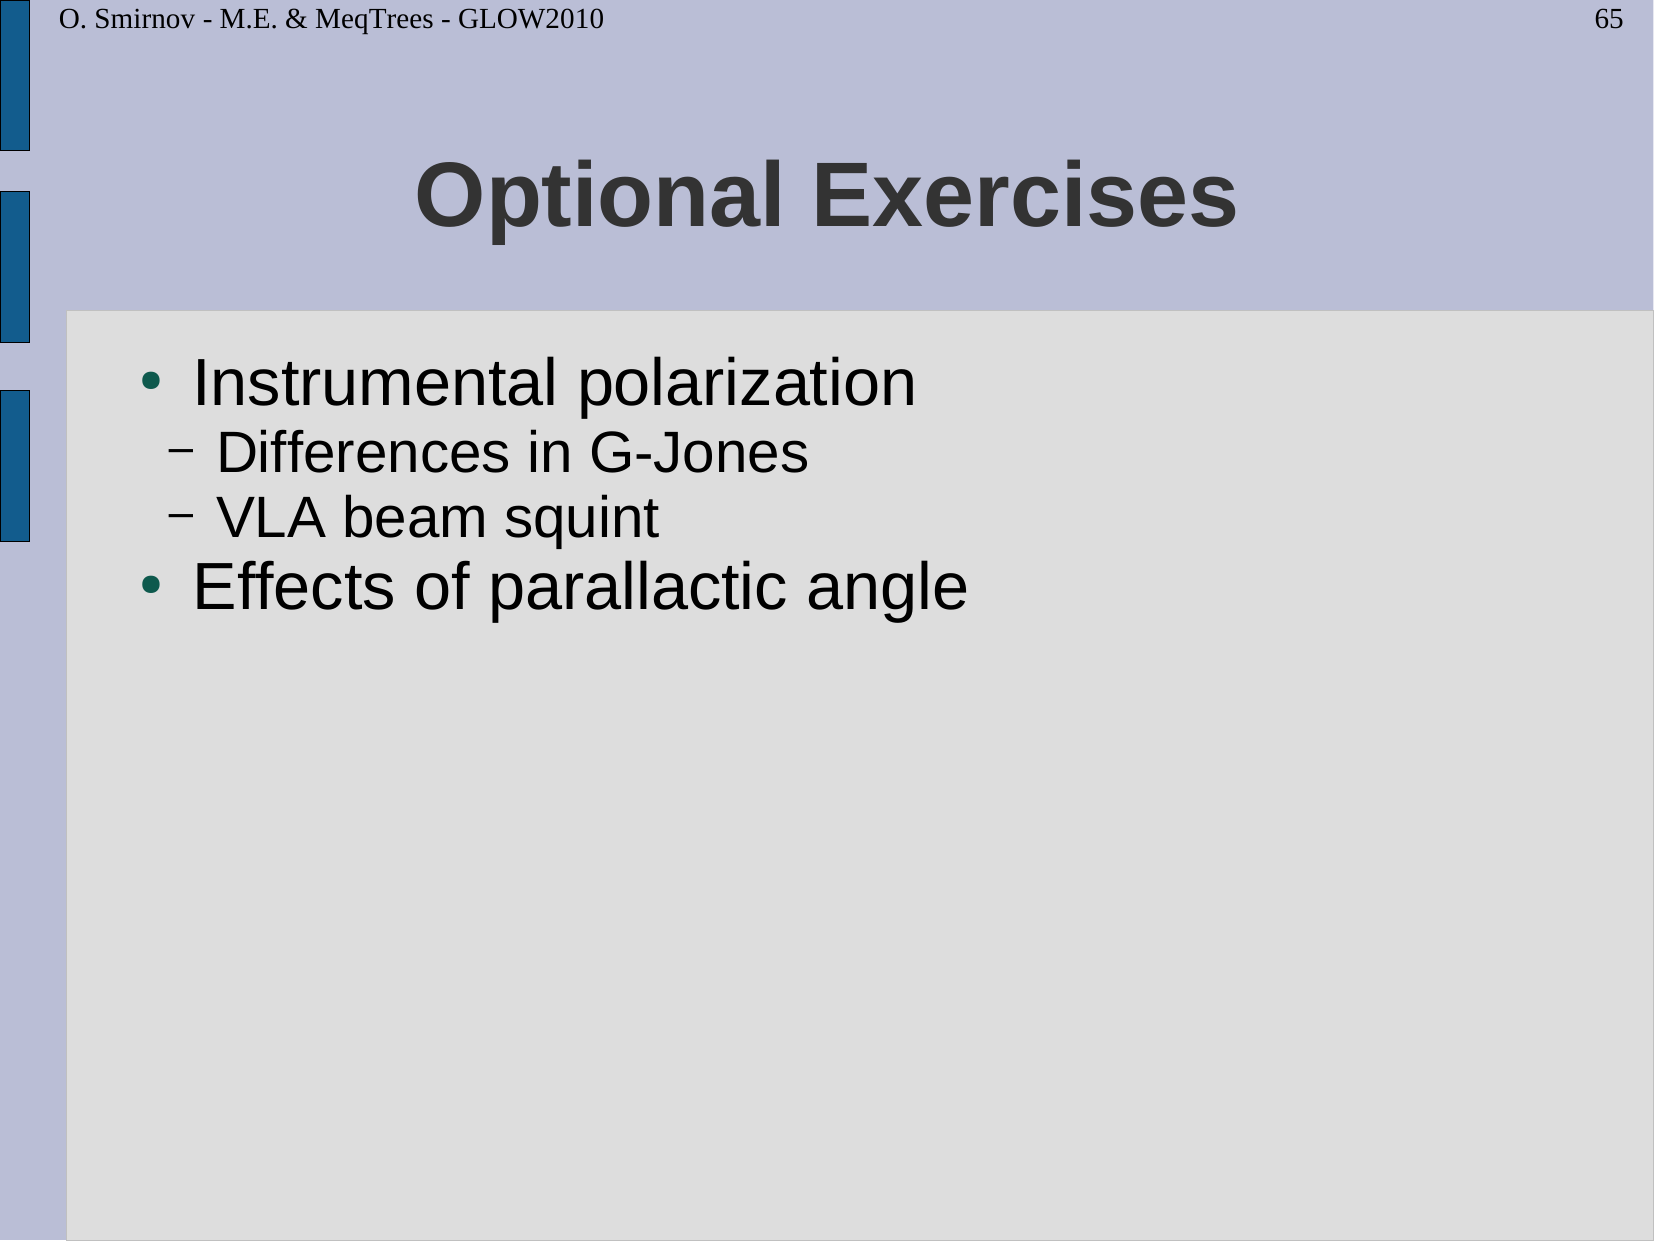

O. Smirnov - M.E. & MeqTrees - GLOW2010
65
# Optional Exercises
Instrumental polarization
Differences in G-Jones
VLA beam squint
Effects of parallactic angle